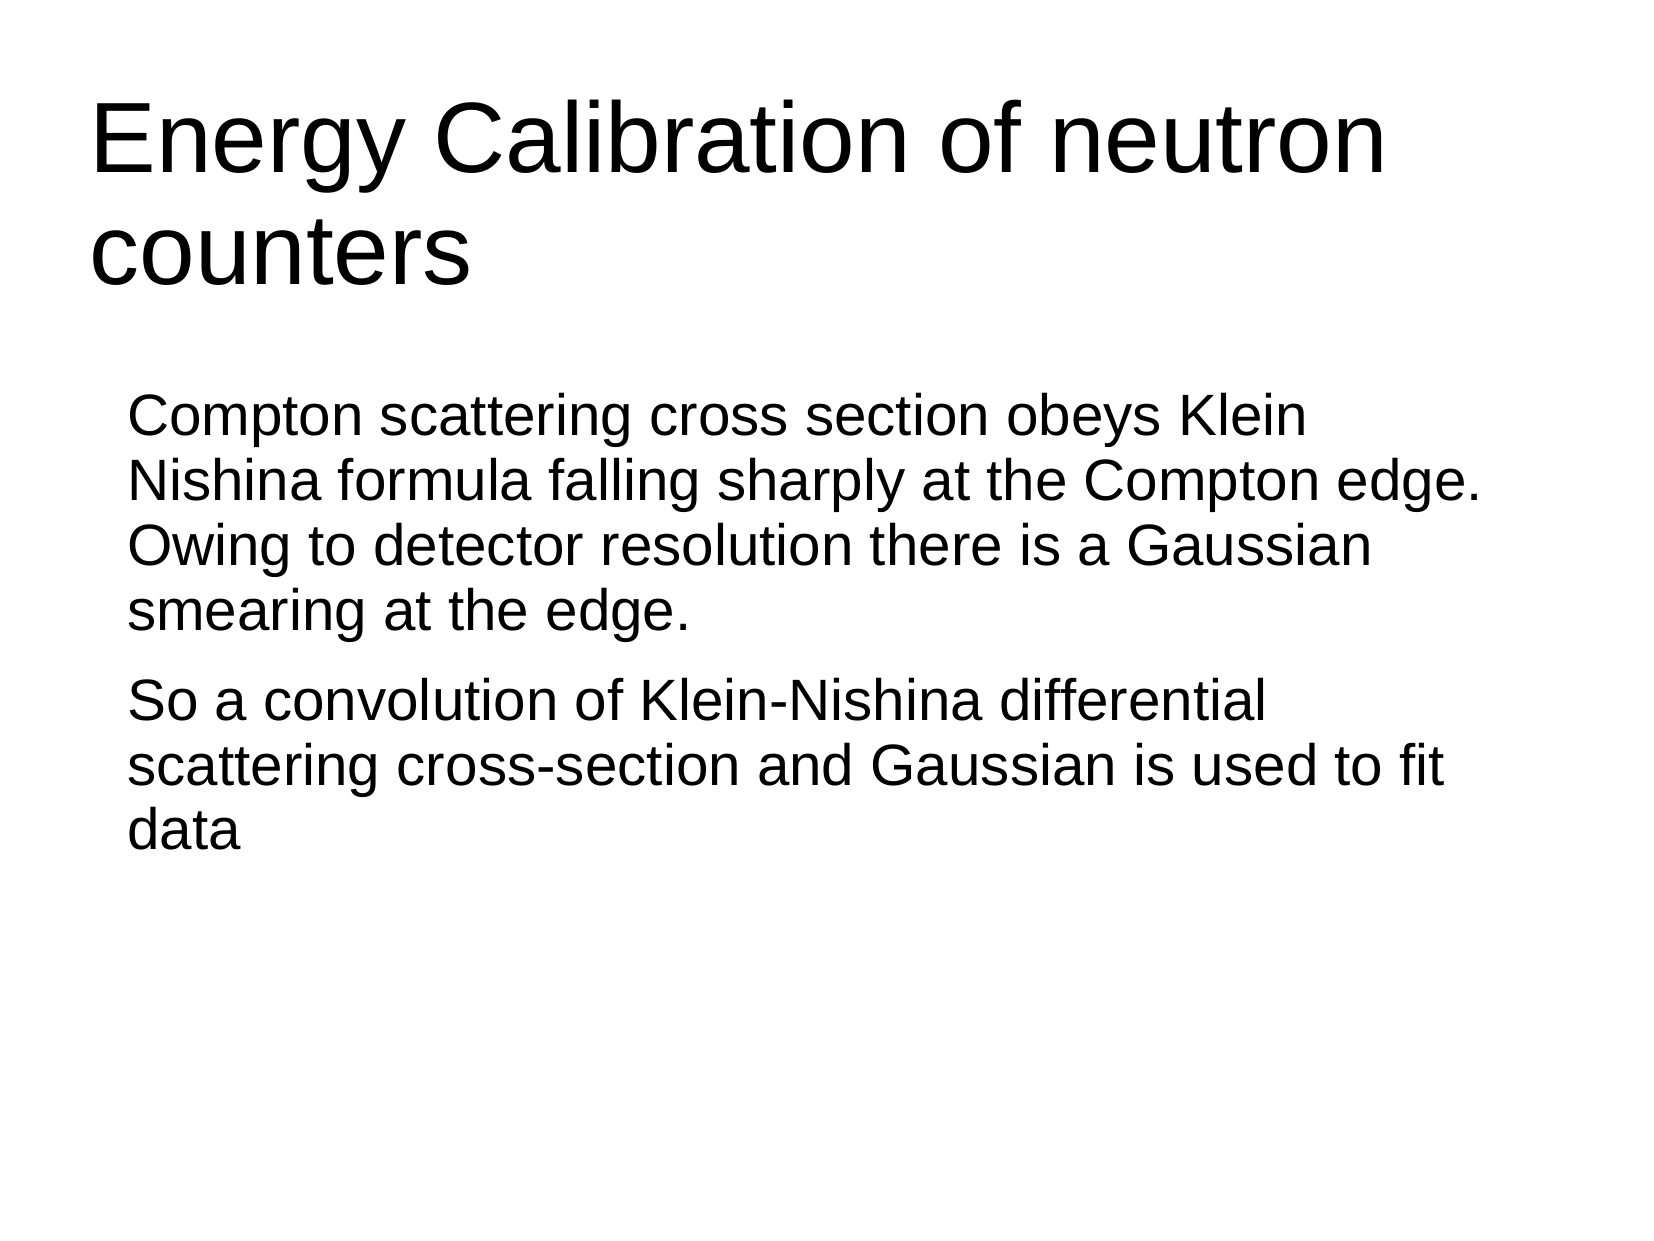

Energy Calibration of neutron counters
Compton scattering cross section obeys Klein Nishina formula falling sharply at the Compton edge. Owing to detector resolution there is a Gaussian smearing at the edge.
So a convolution of Klein-Nishina differential scattering cross-section and Gaussian is used to fit data